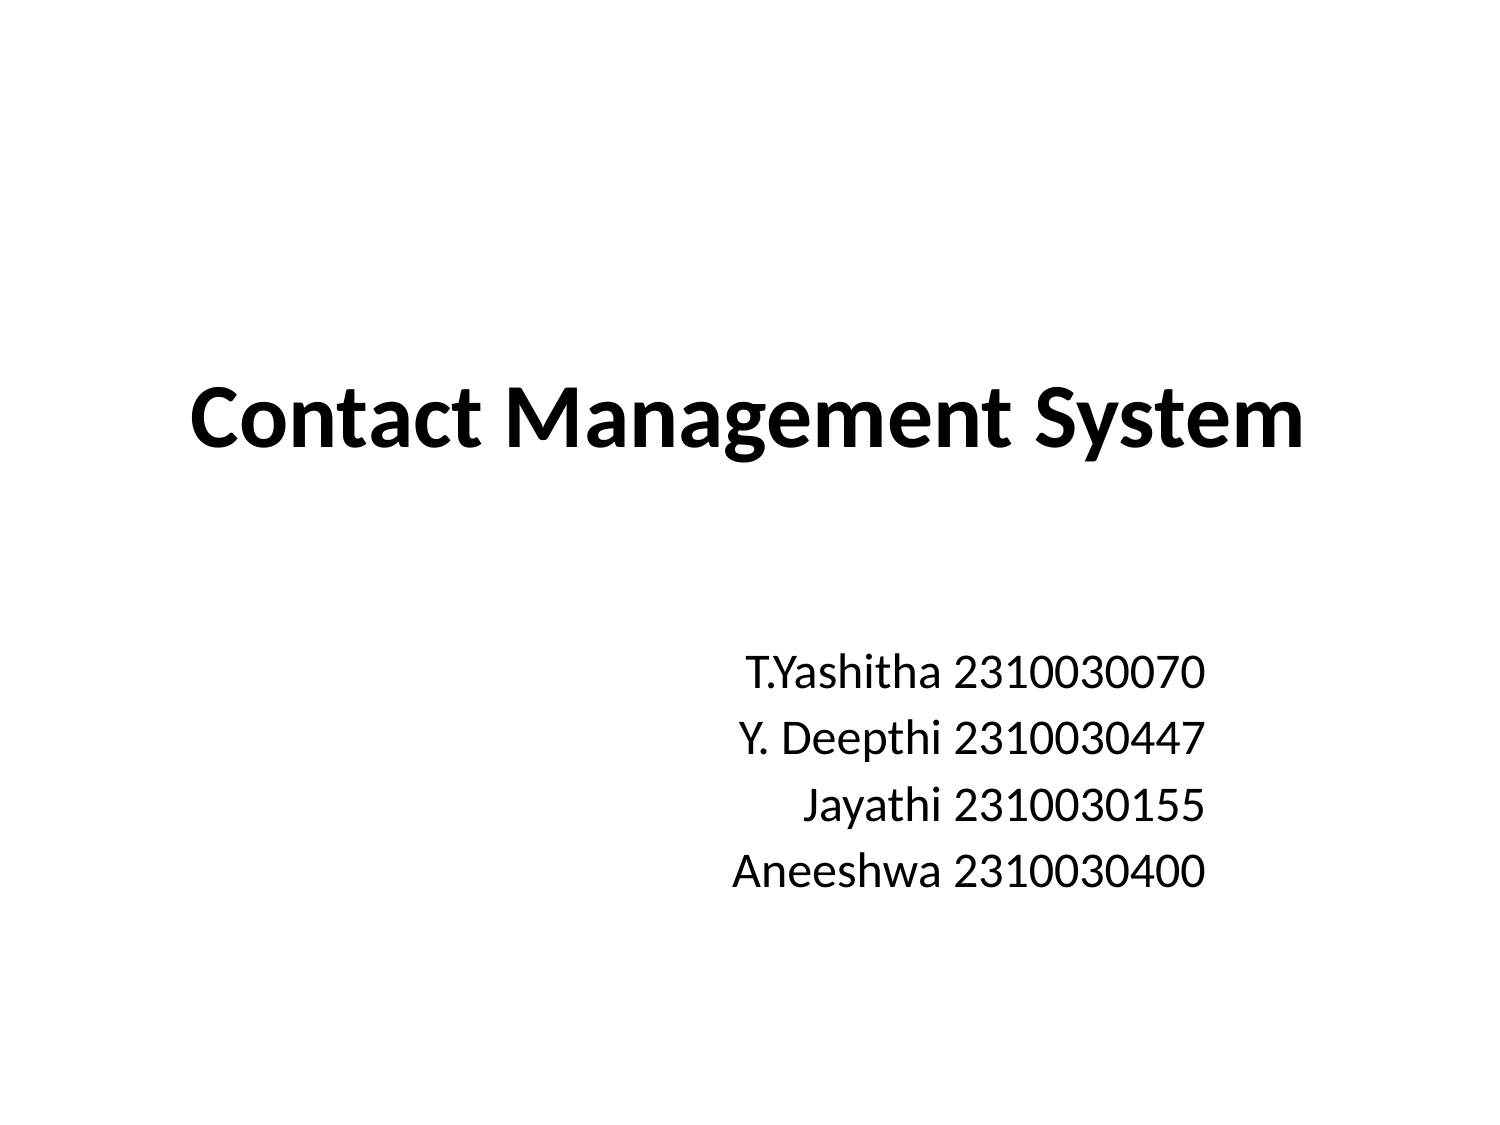

# Contact Management System
 T.Yashitha 2310030070
Y. Deepthi 2310030447
Jayathi 2310030155
Aneeshwa 2310030400